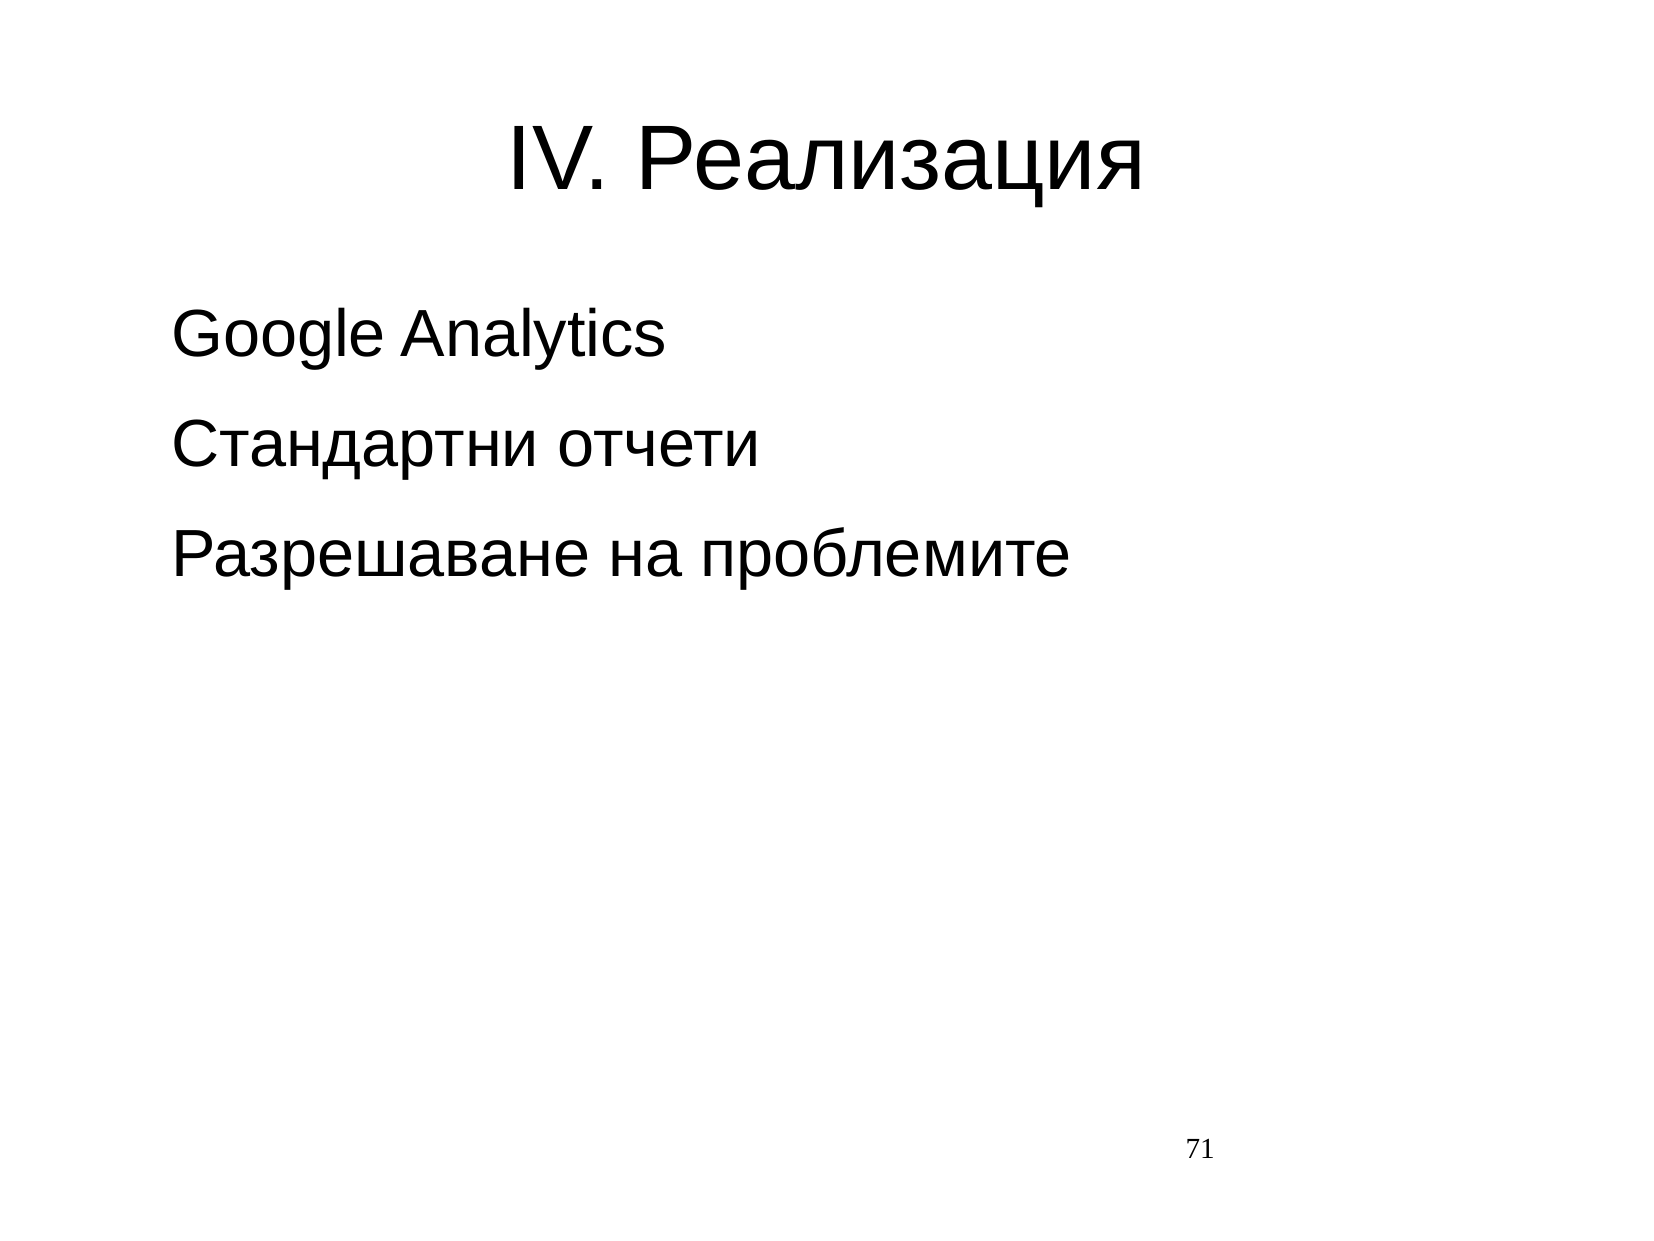

# IV. Реализация
Google Analytics
Стандартни отчети
Разрешаване на проблемите